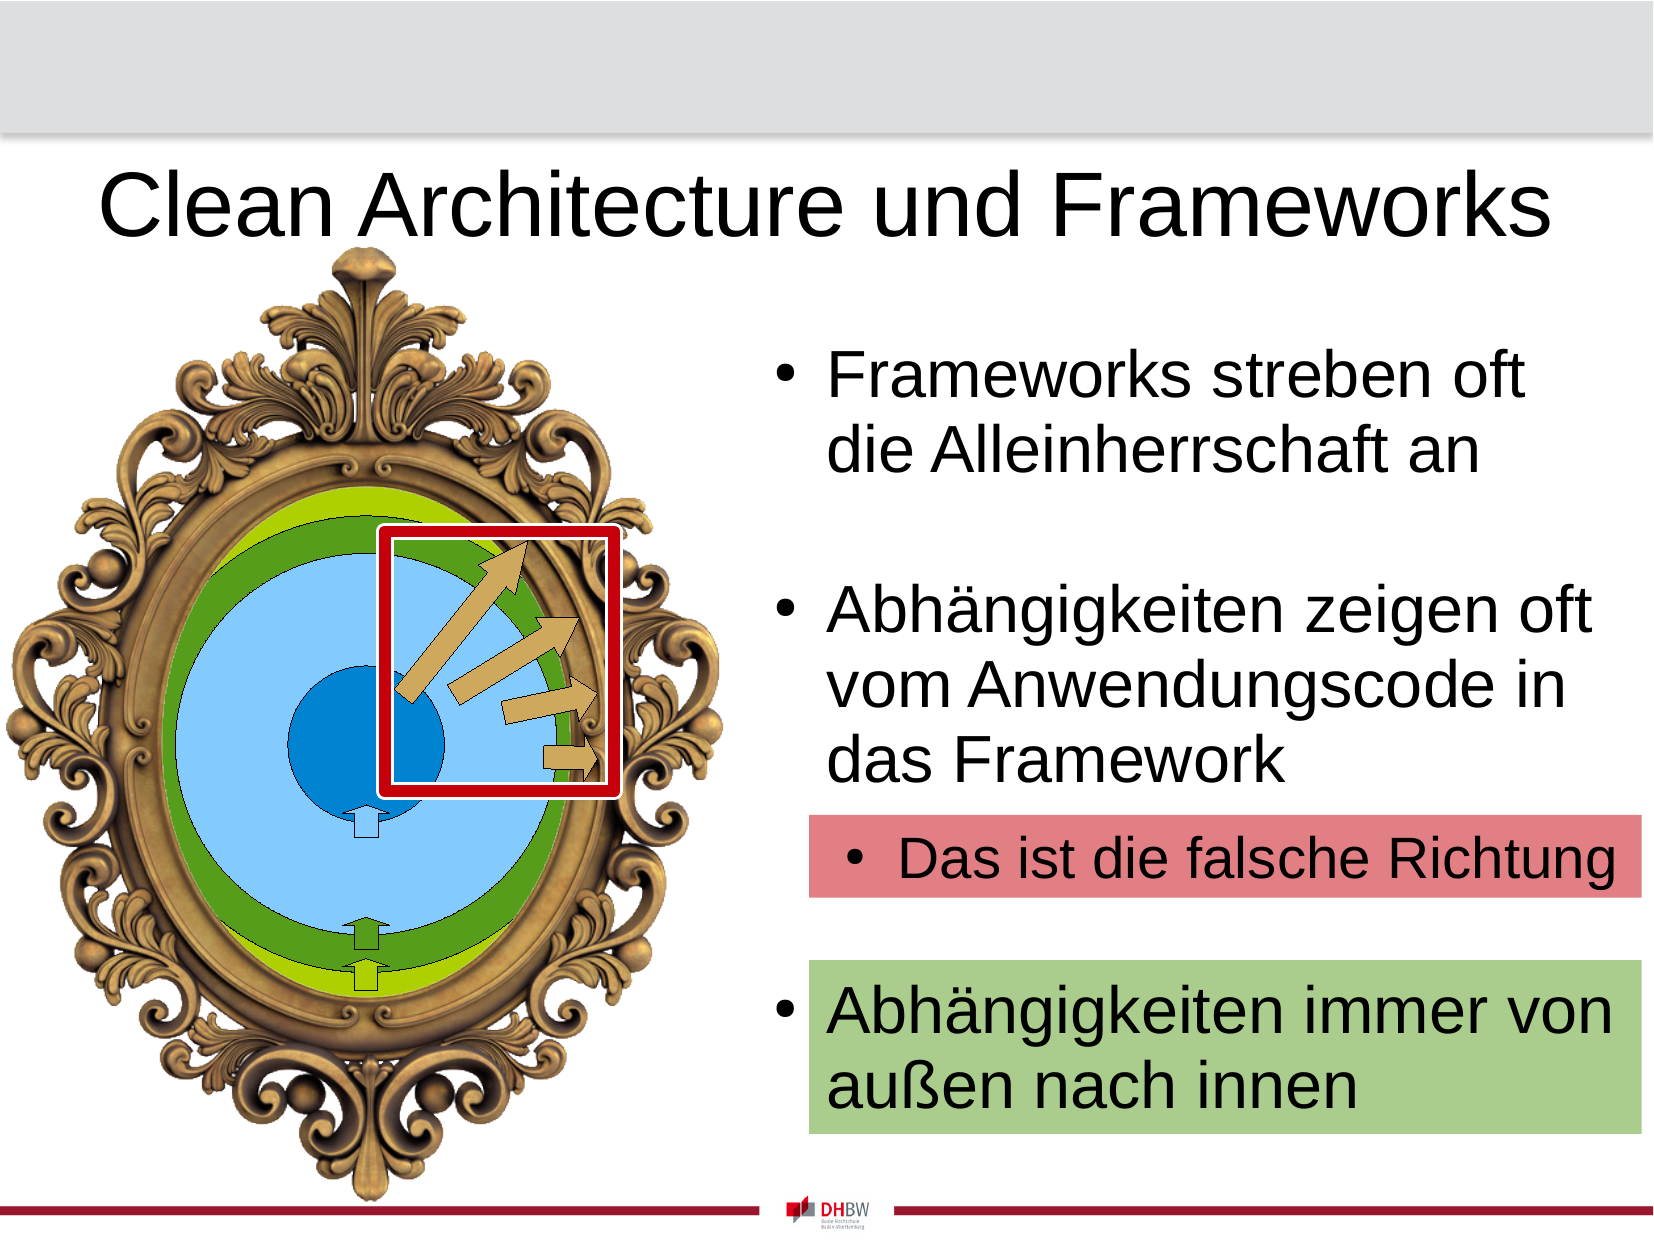

# Clean Architecture und Frameworks
Frameworks streben oft die Alleinherrschaft an
Abhängigkeiten zeigen oft vom Anwendungscode in das Framework
Das ist die falsche Richtung
Abhängigkeiten immer von außen nach innen